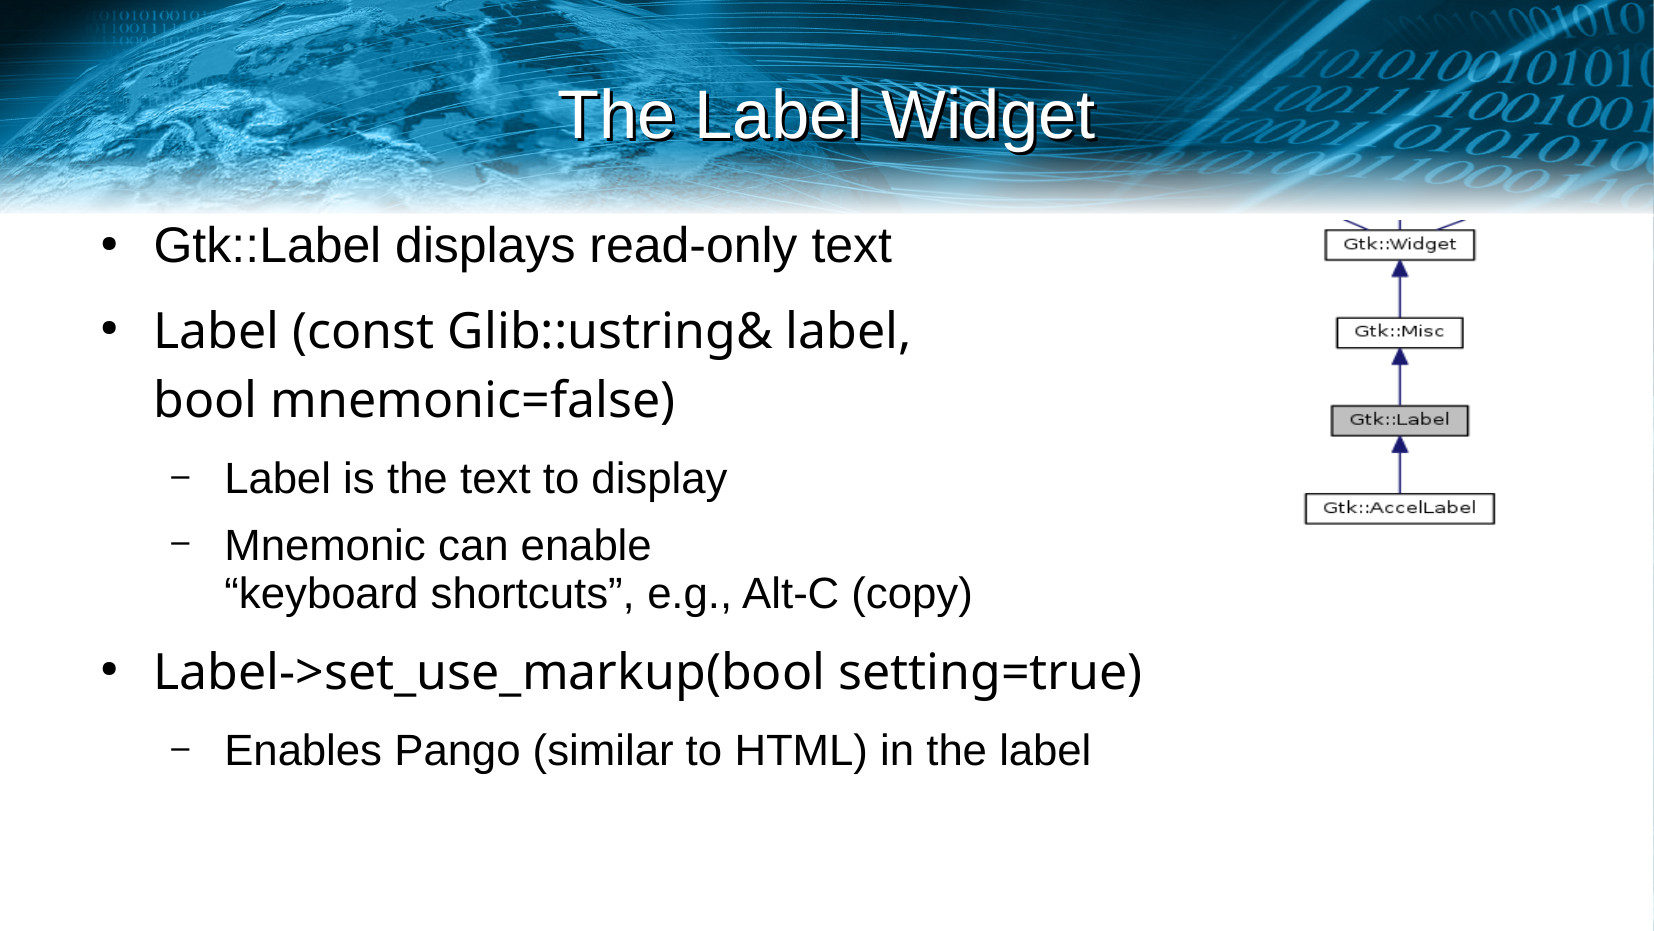

# The Label Widget
Gtk::Label displays read-only text
Label (const Glib::ustring& label,
bool mnemonic=false)
Label is the text to display
Mnemonic can enable
“keyboard shortcuts”, e.g., Alt-C (copy)
Label->set_use_markup(bool setting=true)
Enables Pango (similar to HTML) in the label